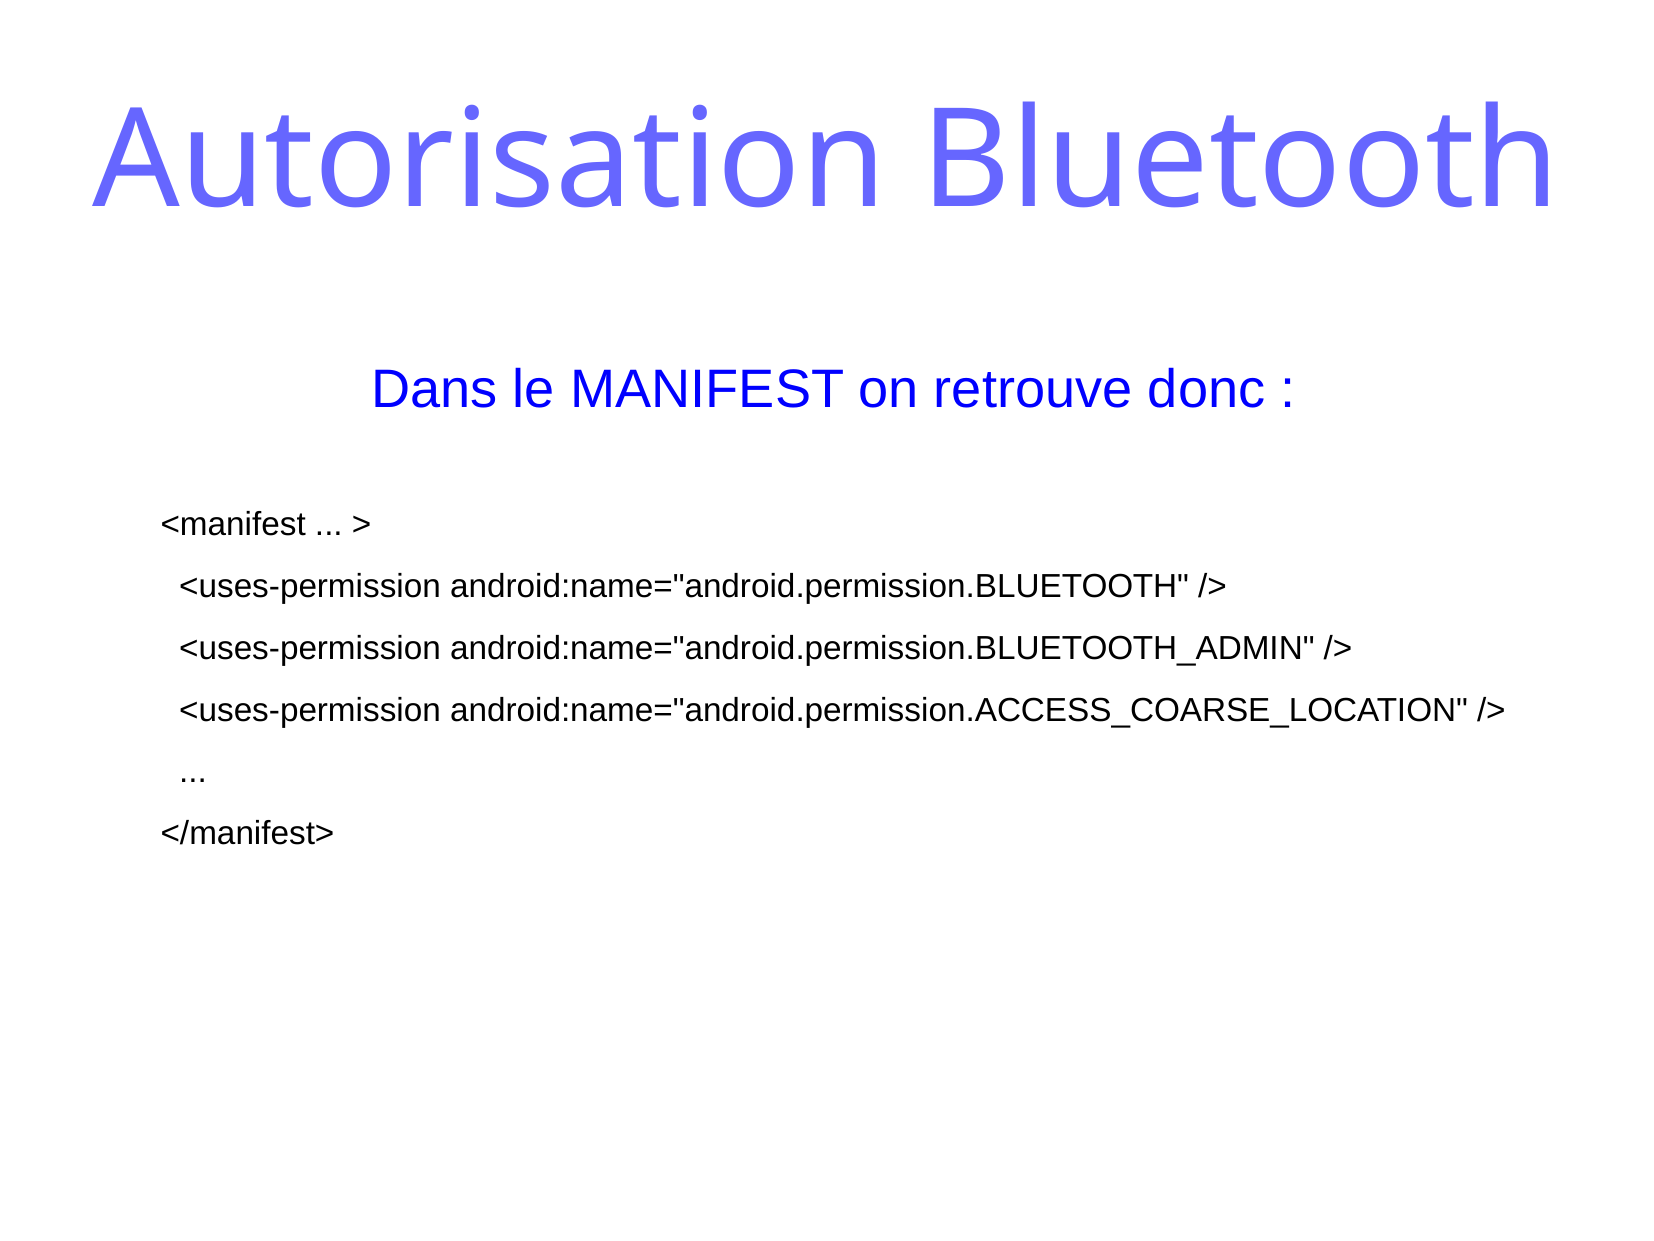

# Autorisation Bluetooth
Dans le MANIFEST on retrouve donc :
<manifest ... >
 <uses-permission android:name="android.permission.BLUETOOTH" />
 <uses-permission android:name="android.permission.BLUETOOTH_ADMIN" />
 <uses-permission android:name="android.permission.ACCESS_COARSE_LOCATION" />
 ...
</manifest>